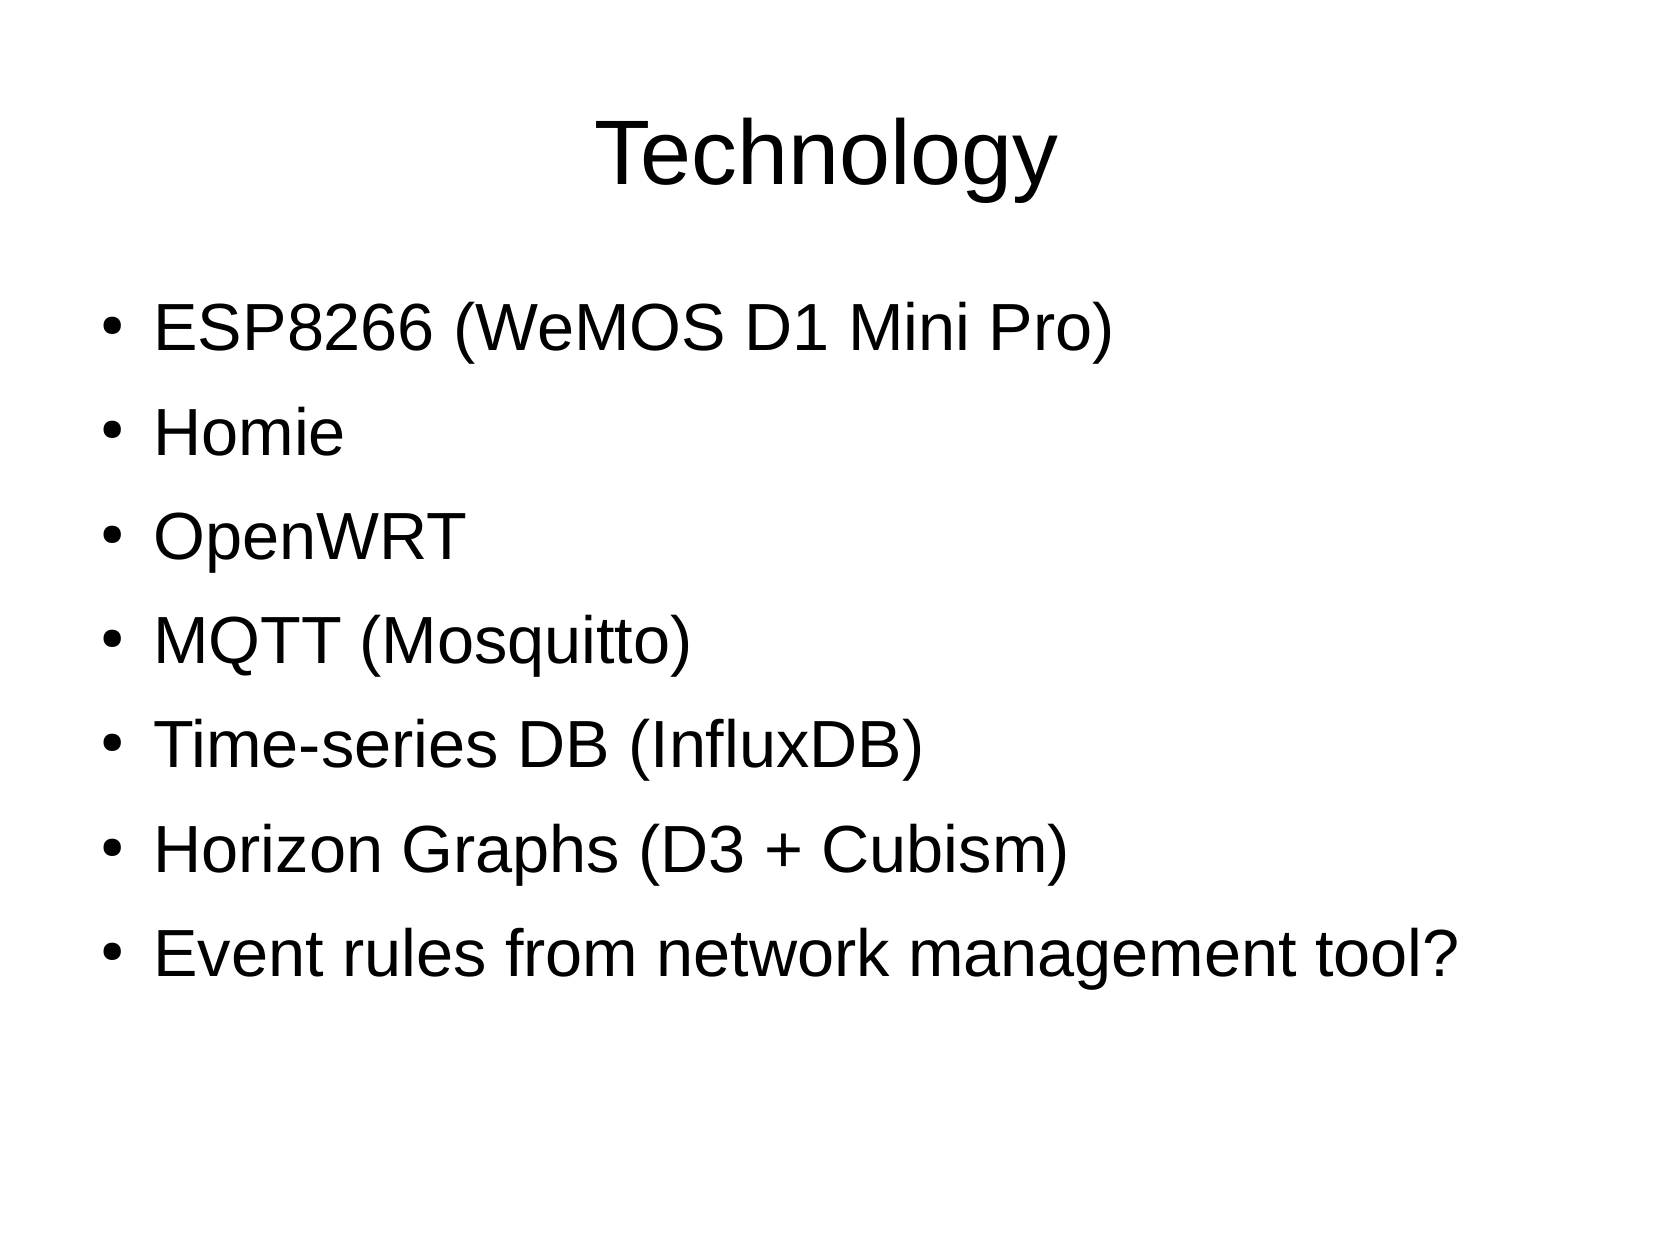

# Technology
ESP8266 (WeMOS D1 Mini Pro)
Homie
OpenWRT
MQTT (Mosquitto)
Time-series DB (InfluxDB)
Horizon Graphs (D3 + Cubism)
Event rules from network management tool?